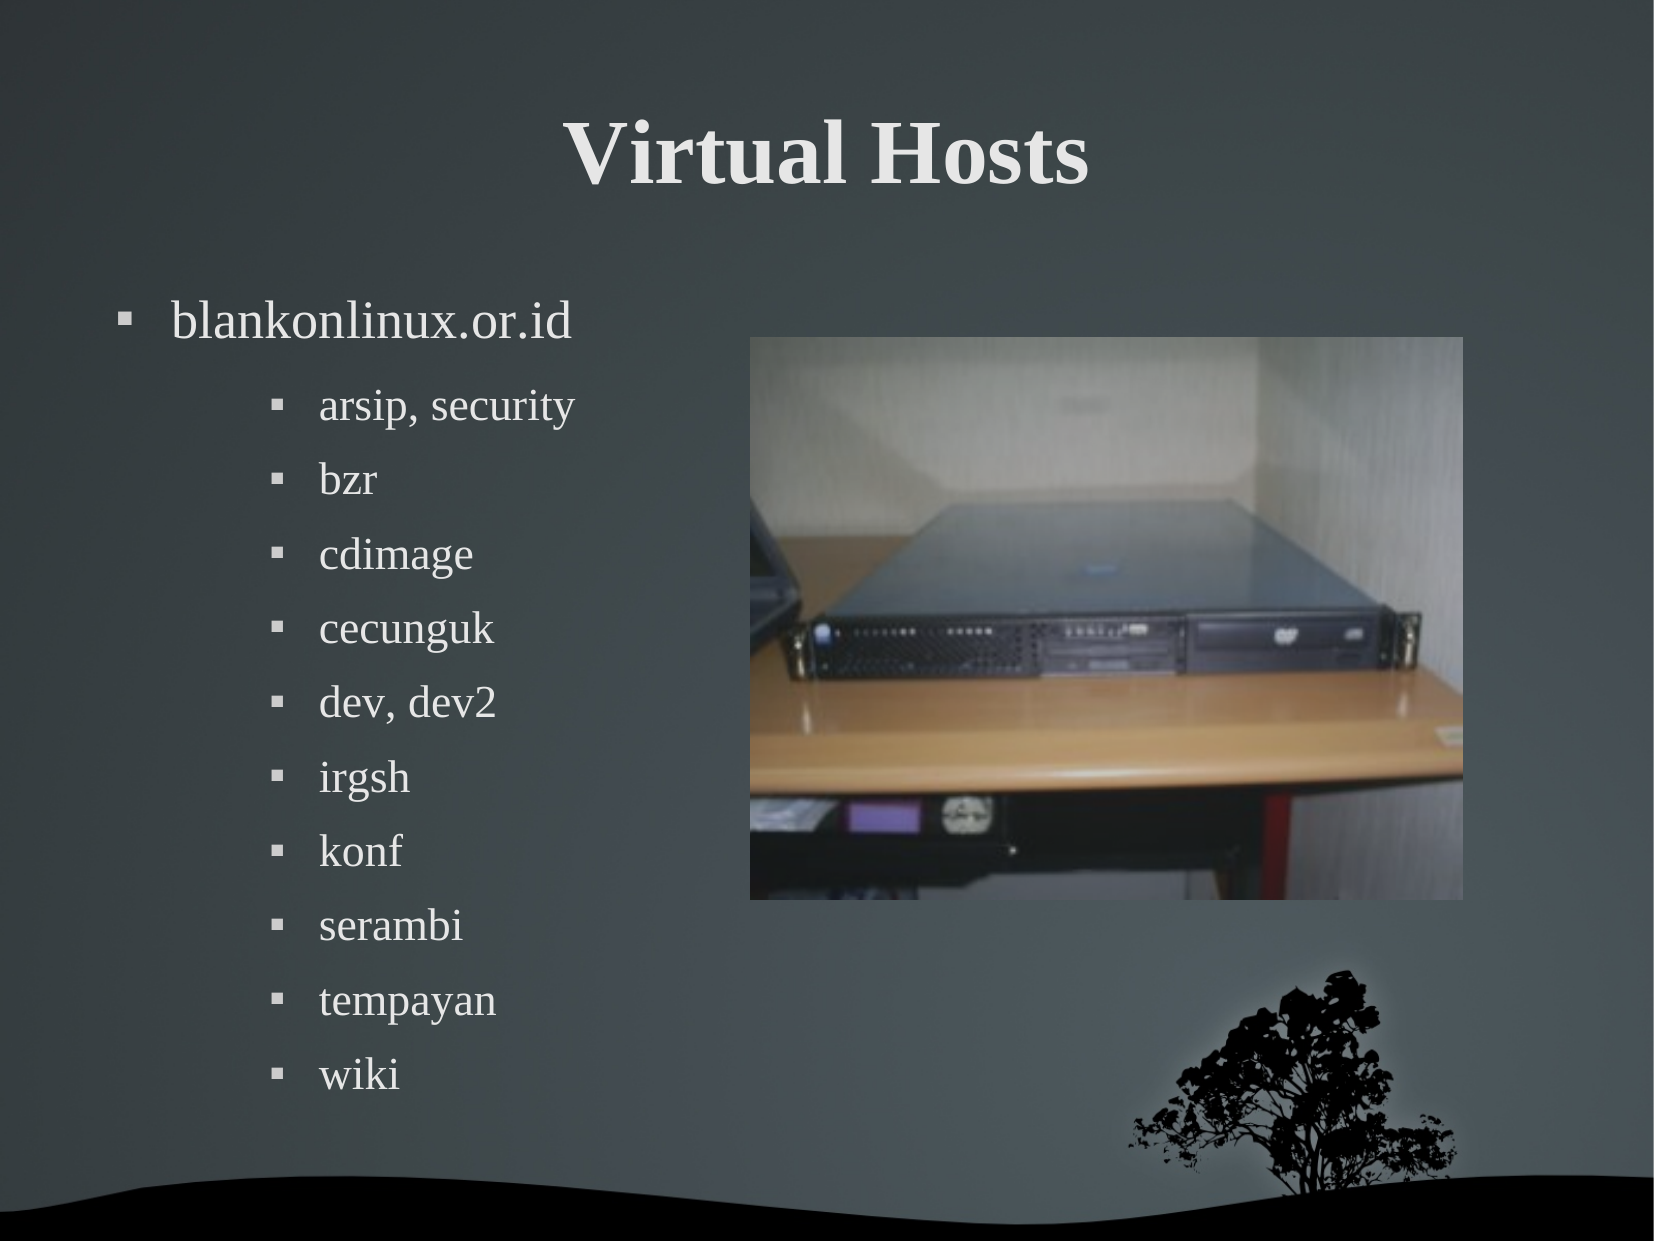

# Virtual Hosts
blankonlinux.or.id
arsip, security
bzr
cdimage
cecunguk
dev, dev2
irgsh
konf
serambi
tempayan
wiki